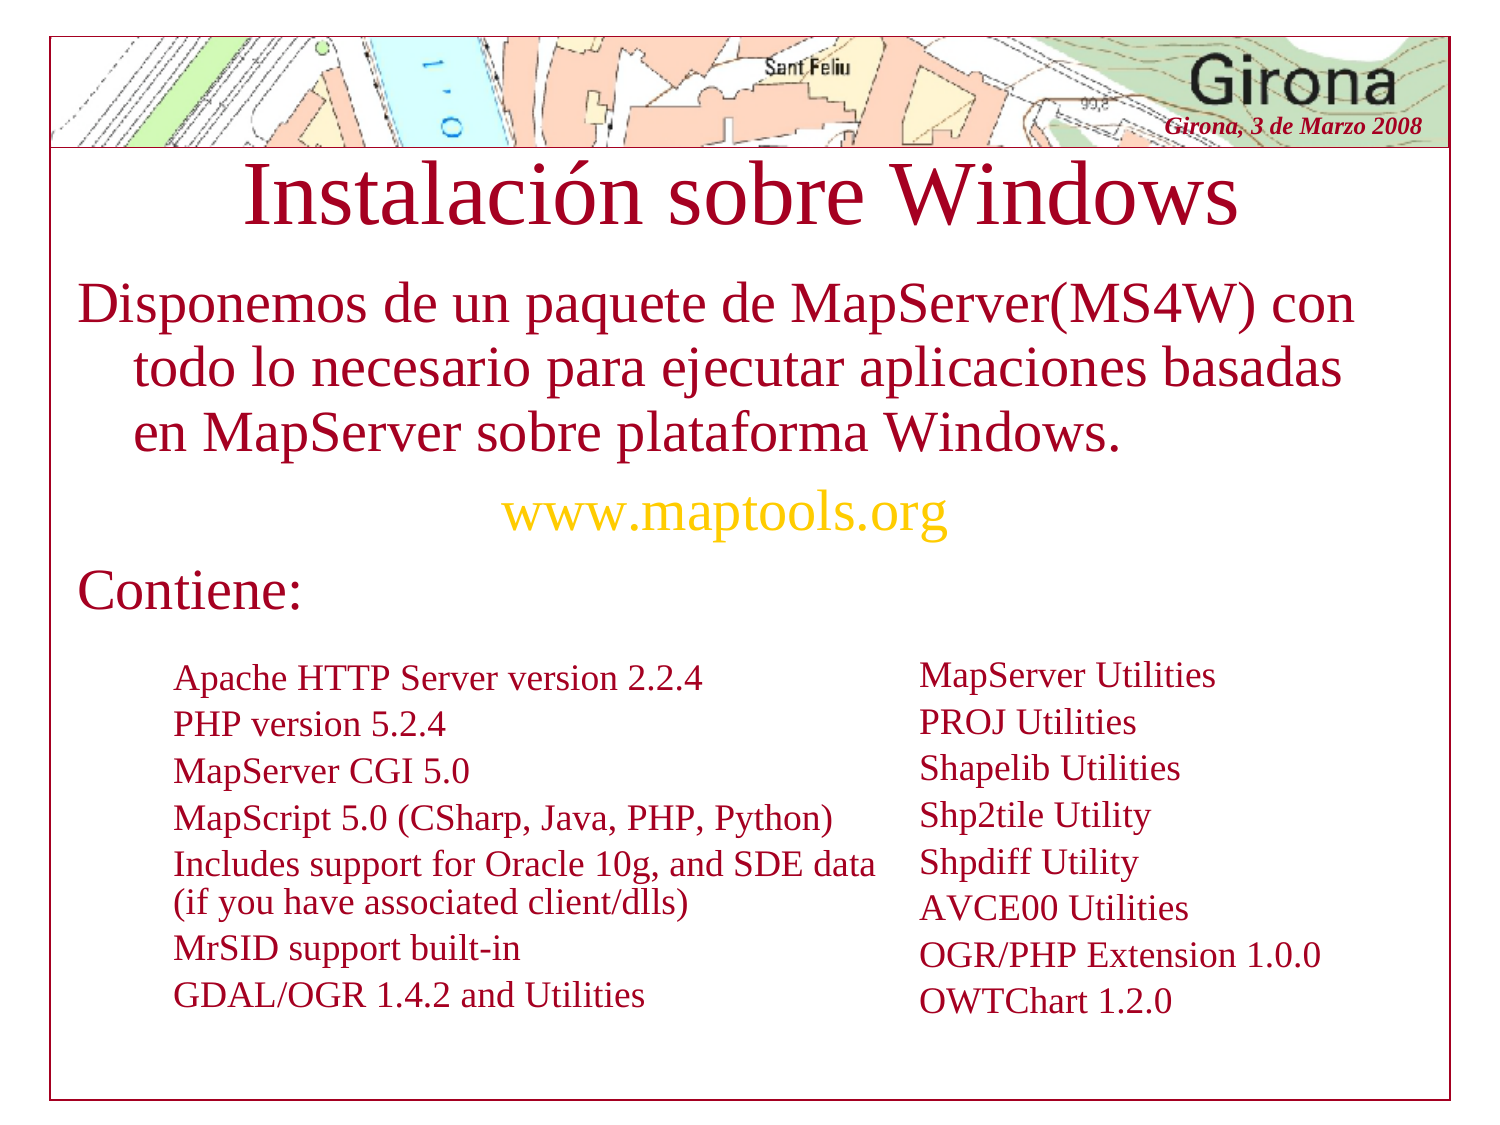

# Instalación sobre Windows
Disponemos de un paquete de MapServer(MS4W) con todo lo necesario para ejecutar aplicaciones basadas en MapServer sobre plataforma Windows.
www.maptools.org
Contiene:
MapServer Utilities
PROJ Utilities
Shapelib Utilities
Shp2tile Utility
Shpdiff Utility
AVCE00 Utilities
OGR/PHP Extension 1.0.0
OWTChart 1.2.0
Apache HTTP Server version 2.2.4
PHP version 5.2.4
MapServer CGI 5.0
MapScript 5.0 (CSharp, Java, PHP, Python)
Includes support for Oracle 10g, and SDE data (if you have associated client/dlls)
MrSID support built-in
GDAL/OGR 1.4.2 and Utilities